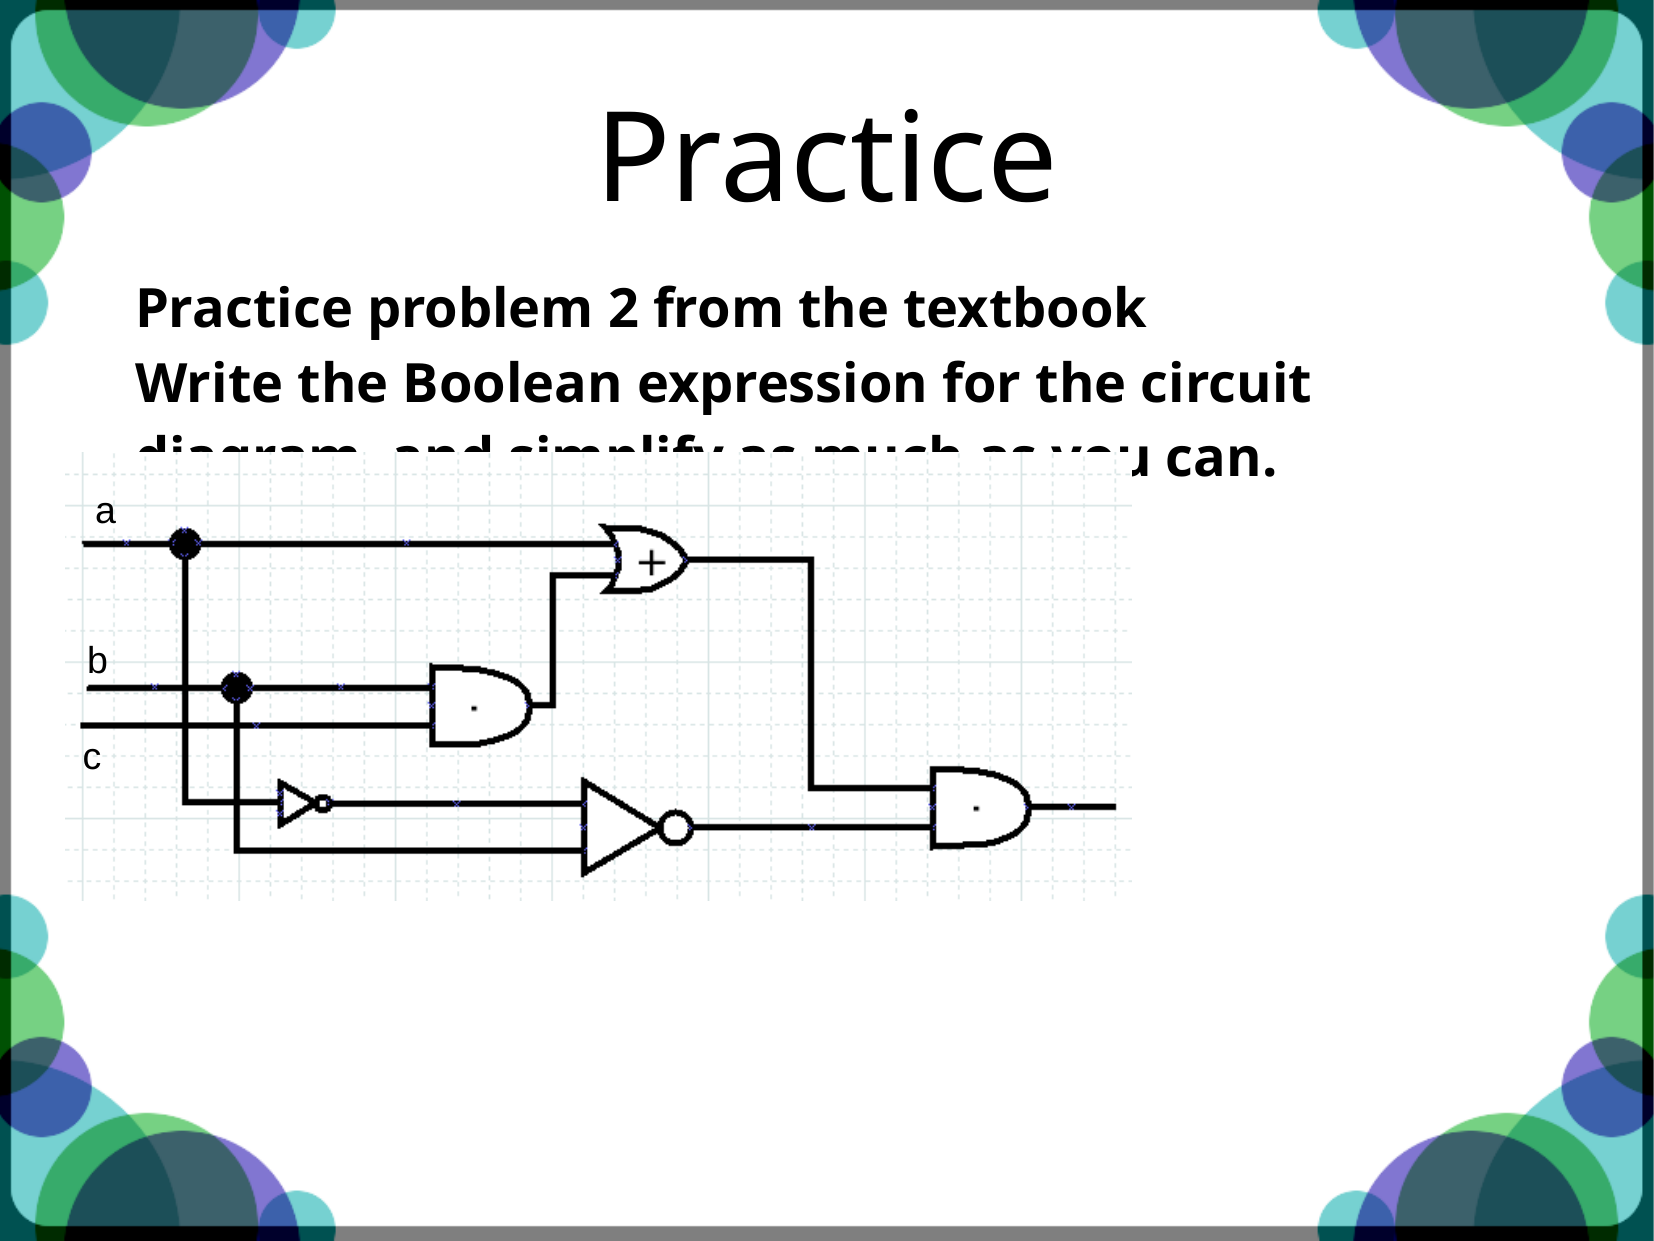

# Practice
Practice problem 2 from the textbook
Write the Boolean expression for the circuit diagram, and simplify as much as you can.
a
b
c